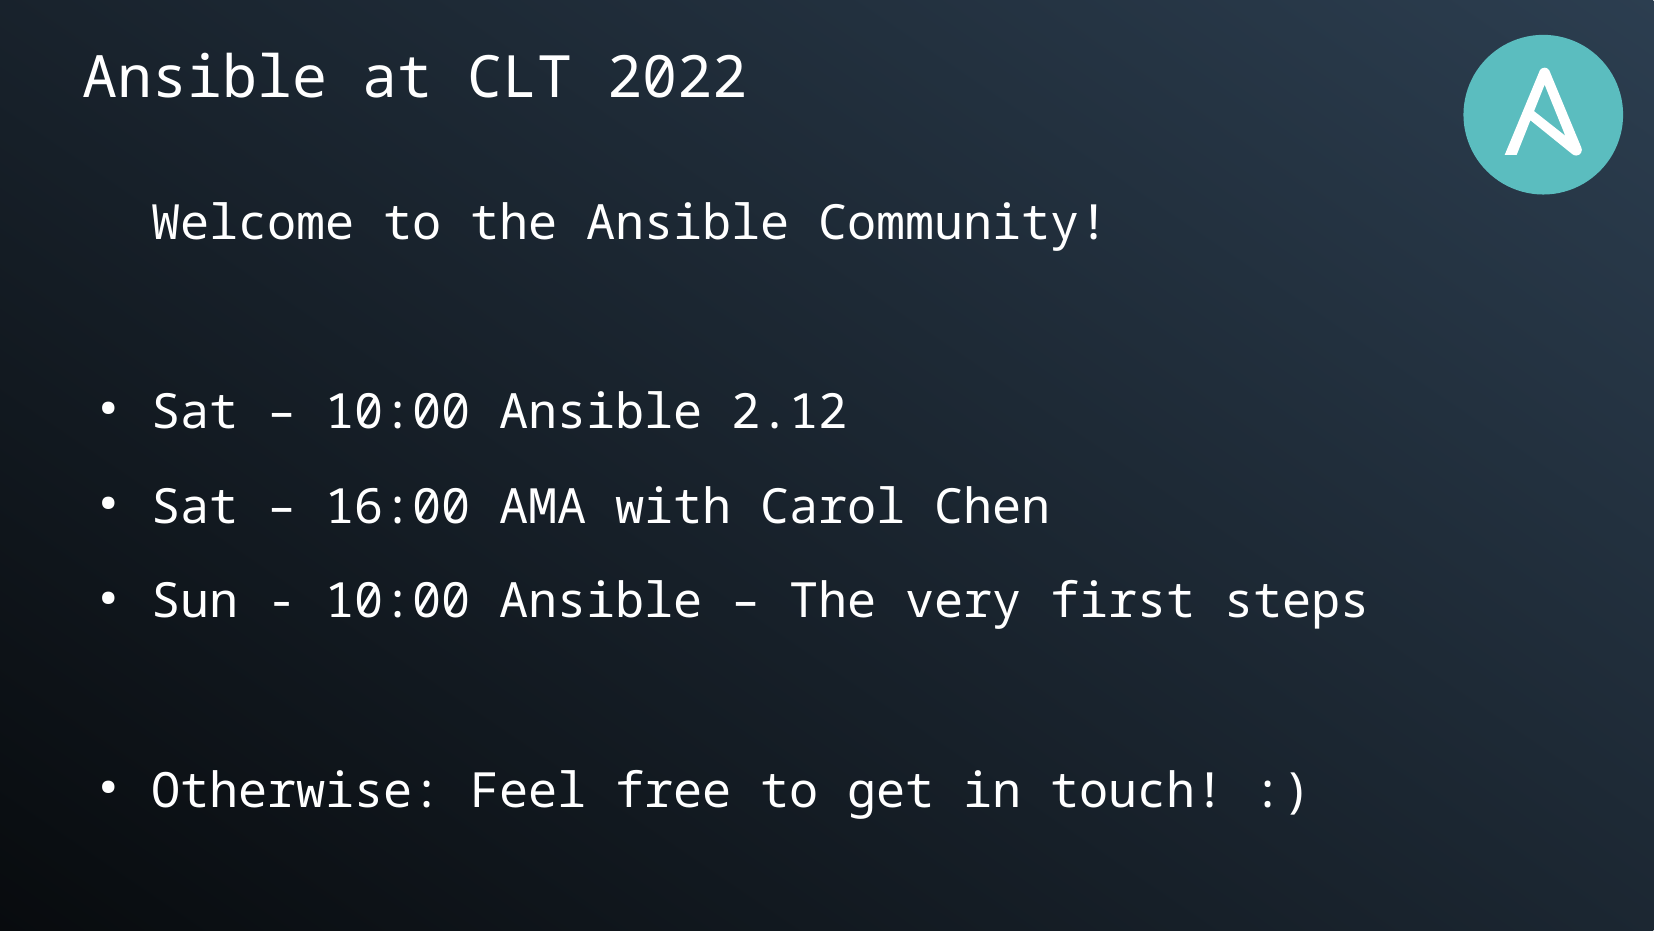

# Ansible at CLT 2022
Welcome to the Ansible Community!
Sat – 10:00 Ansible 2.12
Sat – 16:00 AMA with Carol Chen
Sun - 10:00 Ansible – The very first steps
Otherwise: Feel free to get in touch! :)